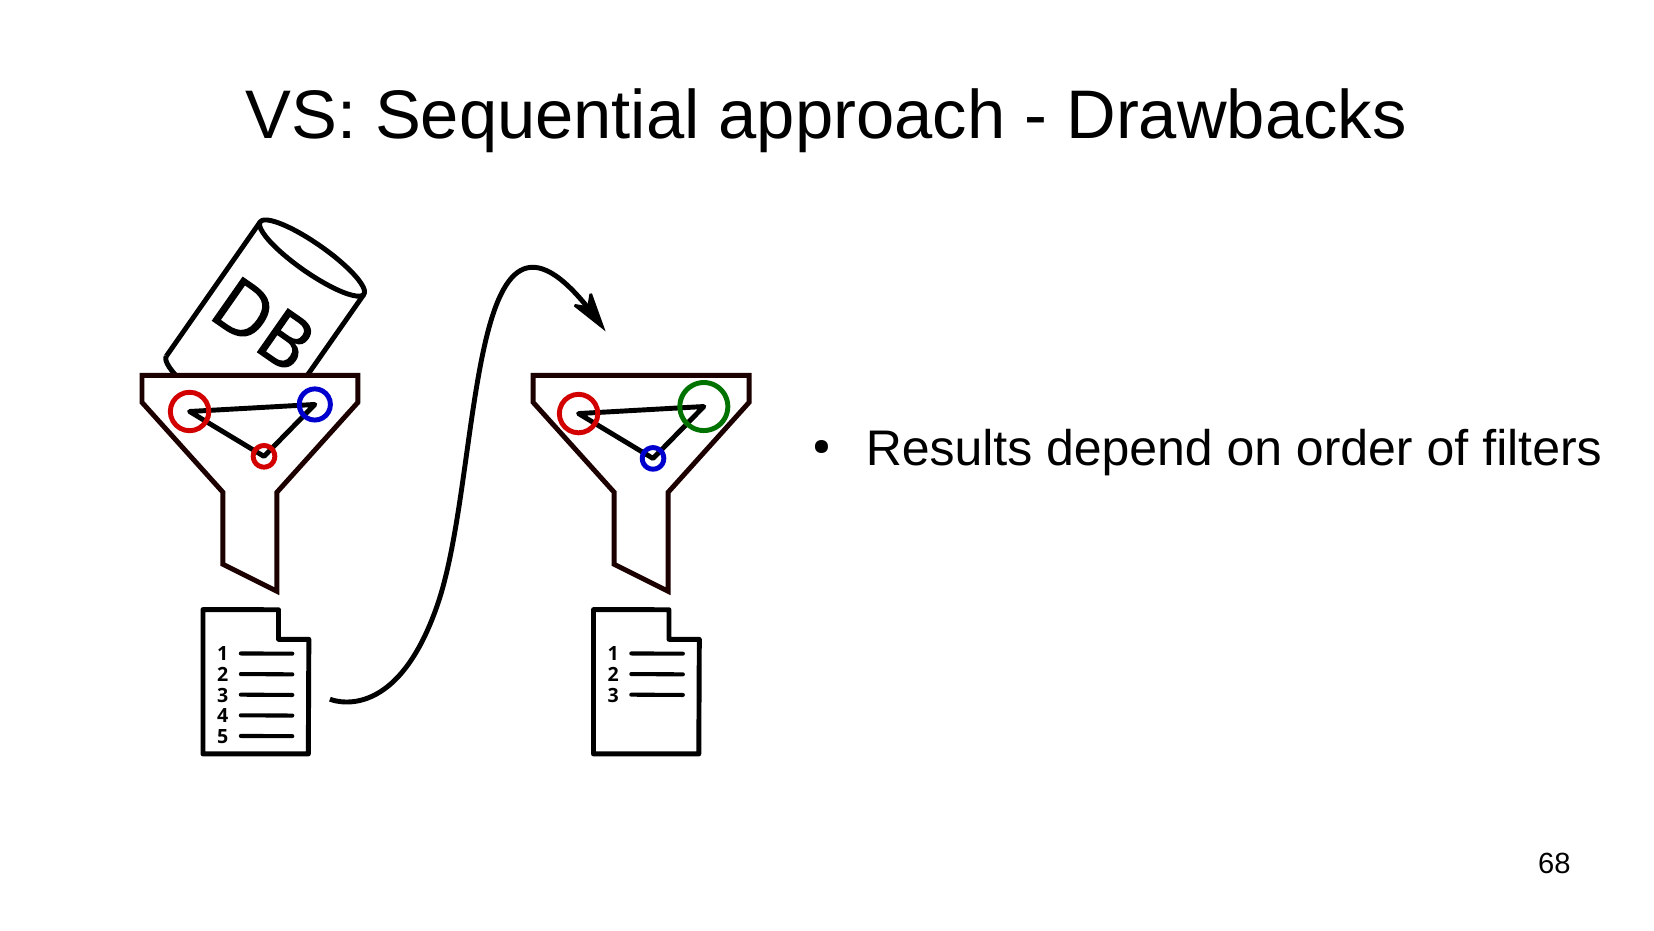

# VS: Sequential approach - Drawbacks
Results depend on order of filters
68